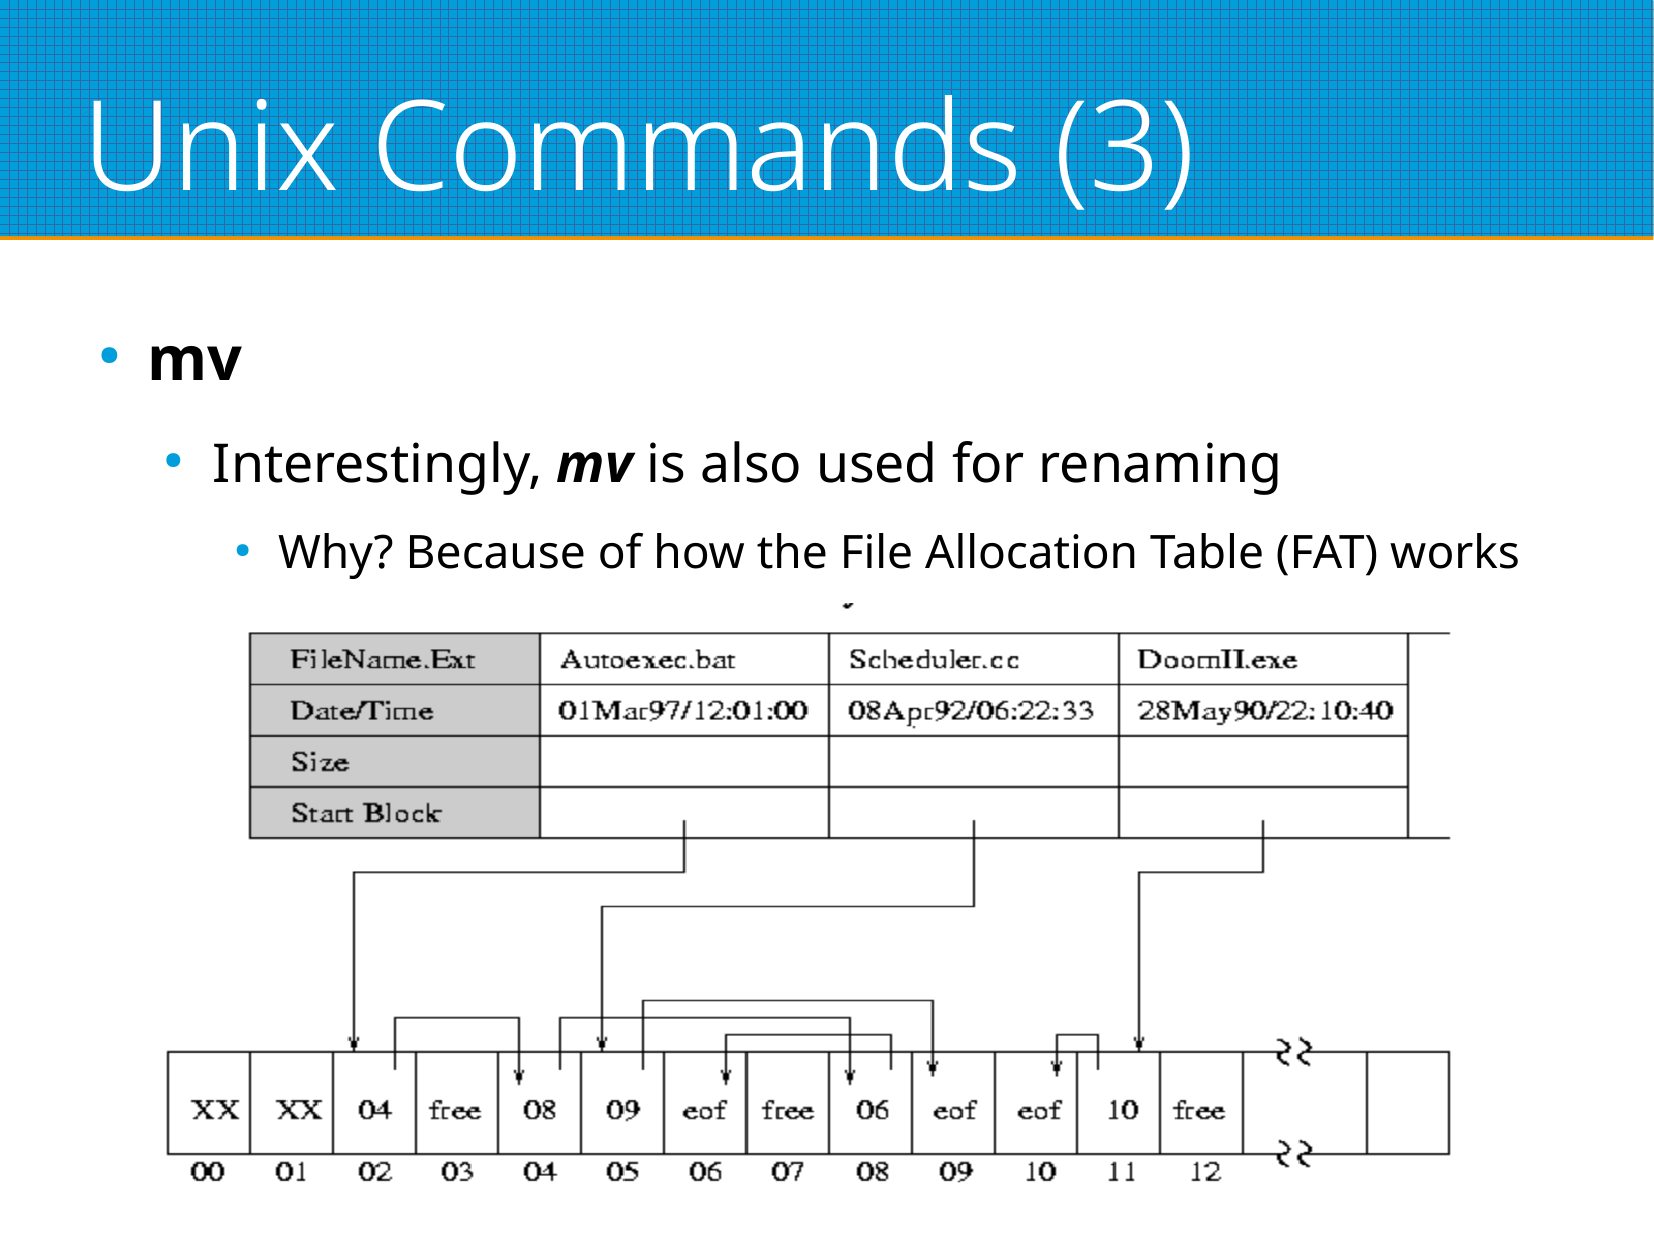

# Unix Commands (3)
mv
Interestingly, mv is also used for renaming
Why? Because of how the File Allocation Table (FAT) works